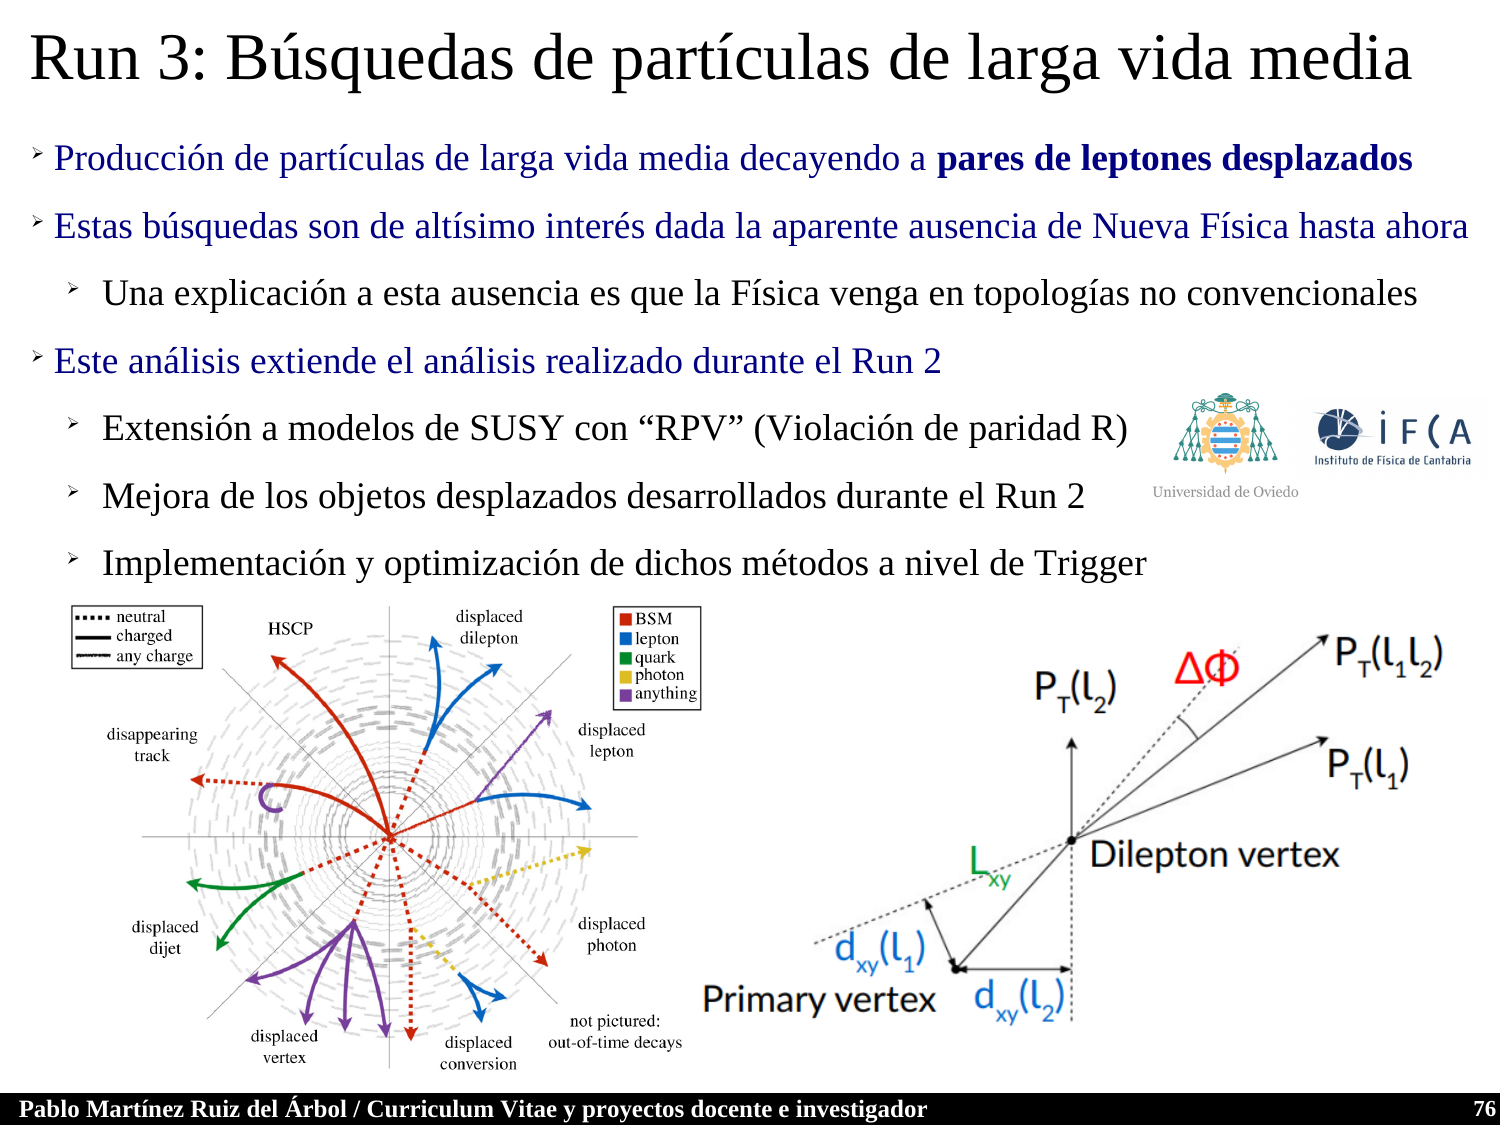

Run 3: Búsquedas de partículas de larga vida media
 Producción de partículas de larga vida media decayendo a pares de leptones desplazados
 Estas búsquedas son de altísimo interés dada la aparente ausencia de Nueva Física hasta ahora
Una explicación a esta ausencia es que la Física venga en topologías no convencionales
 Este análisis extiende el análisis realizado durante el Run 2
Extensión a modelos de SUSY con “RPV” (Violación de paridad R)
Mejora de los objetos desplazados desarrollados durante el Run 2
Implementación y optimización de dichos métodos a nivel de Trigger
76